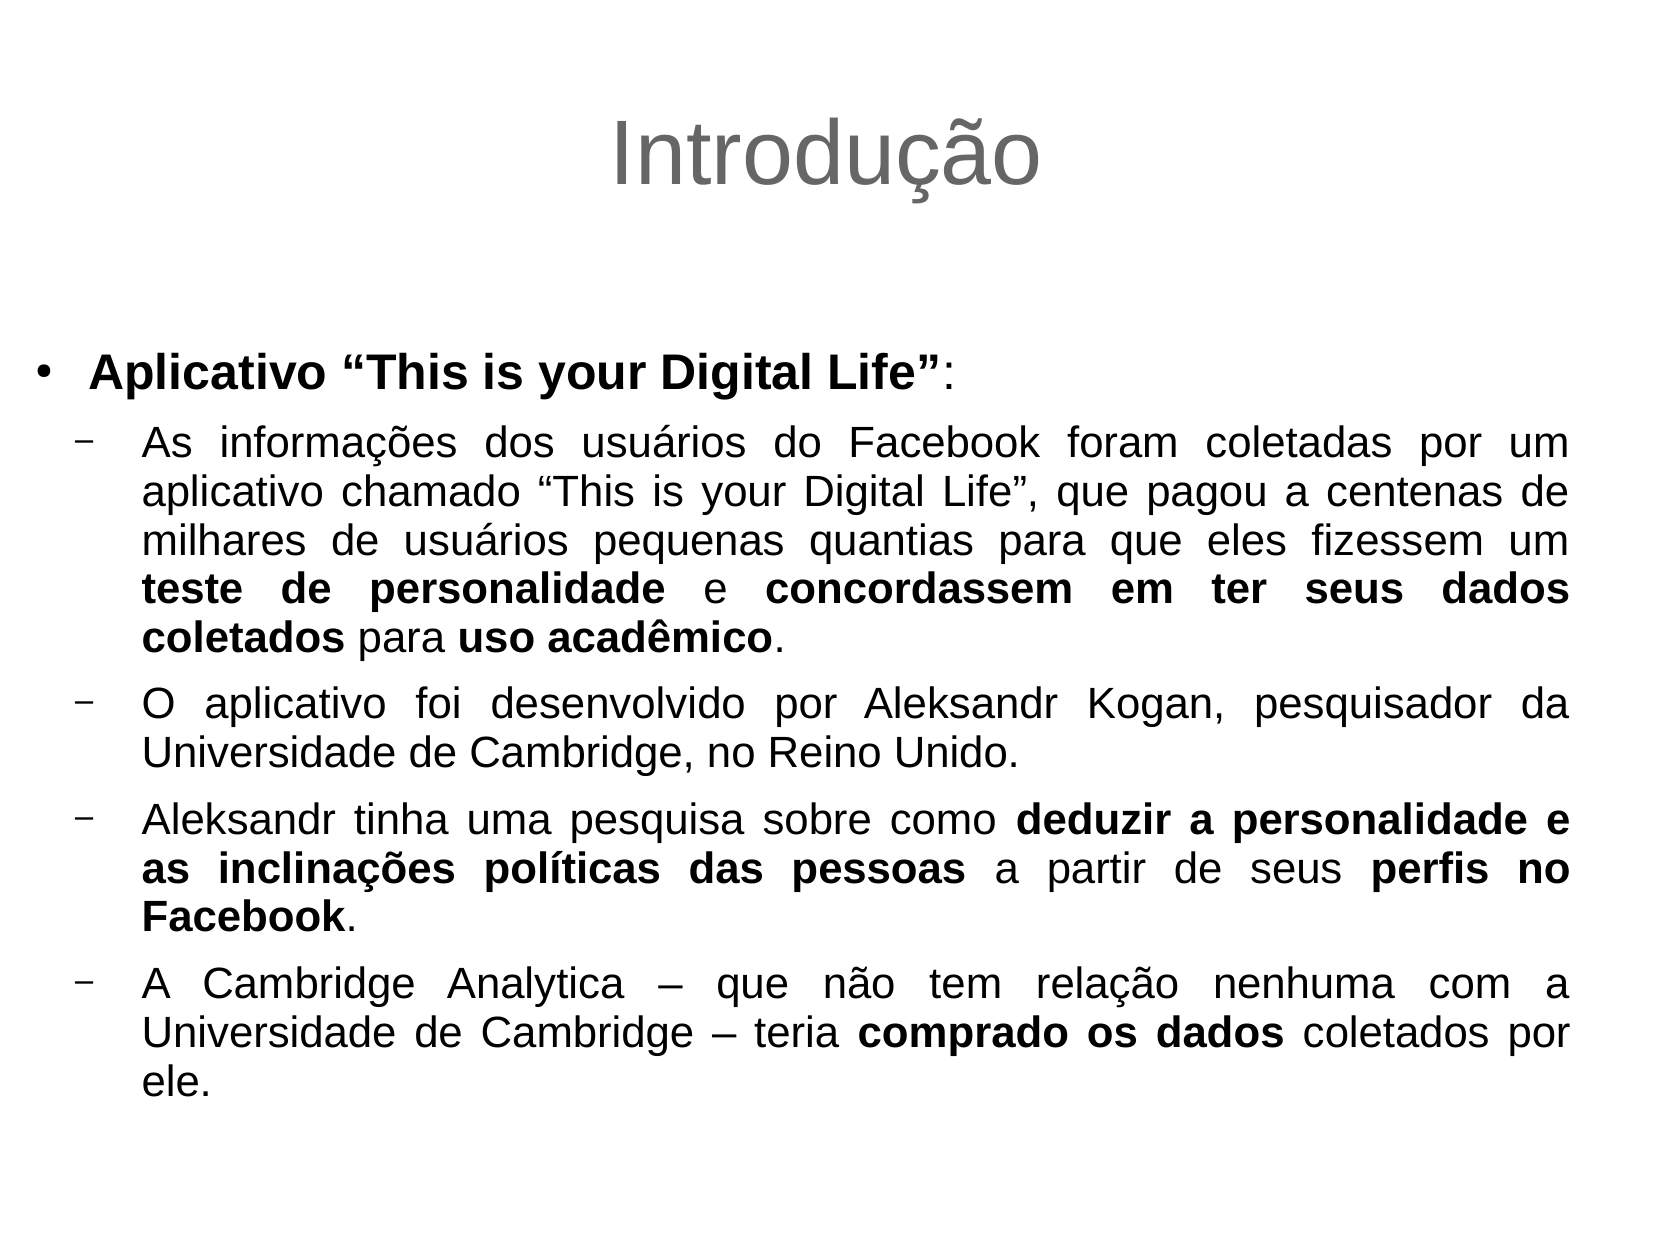

# Introdução
Aplicativo “This is your Digital Life”:
As informações dos usuários do Facebook foram coletadas por um aplicativo chamado “This is your Digital Life”, que pagou a centenas de milhares de usuários pequenas quantias para que eles fizessem um teste de personalidade e concordassem em ter seus dados coletados para uso acadêmico.
O aplicativo foi desenvolvido por Aleksandr Kogan, pesquisador da Universidade de Cambridge, no Reino Unido.
Aleksandr tinha uma pesquisa sobre como deduzir a personalidade e as inclinações políticas das pessoas a partir de seus perfis no Facebook.
A Cambridge Analytica – que não tem relação nenhuma com a Universidade de Cambridge – teria comprado os dados coletados por ele.